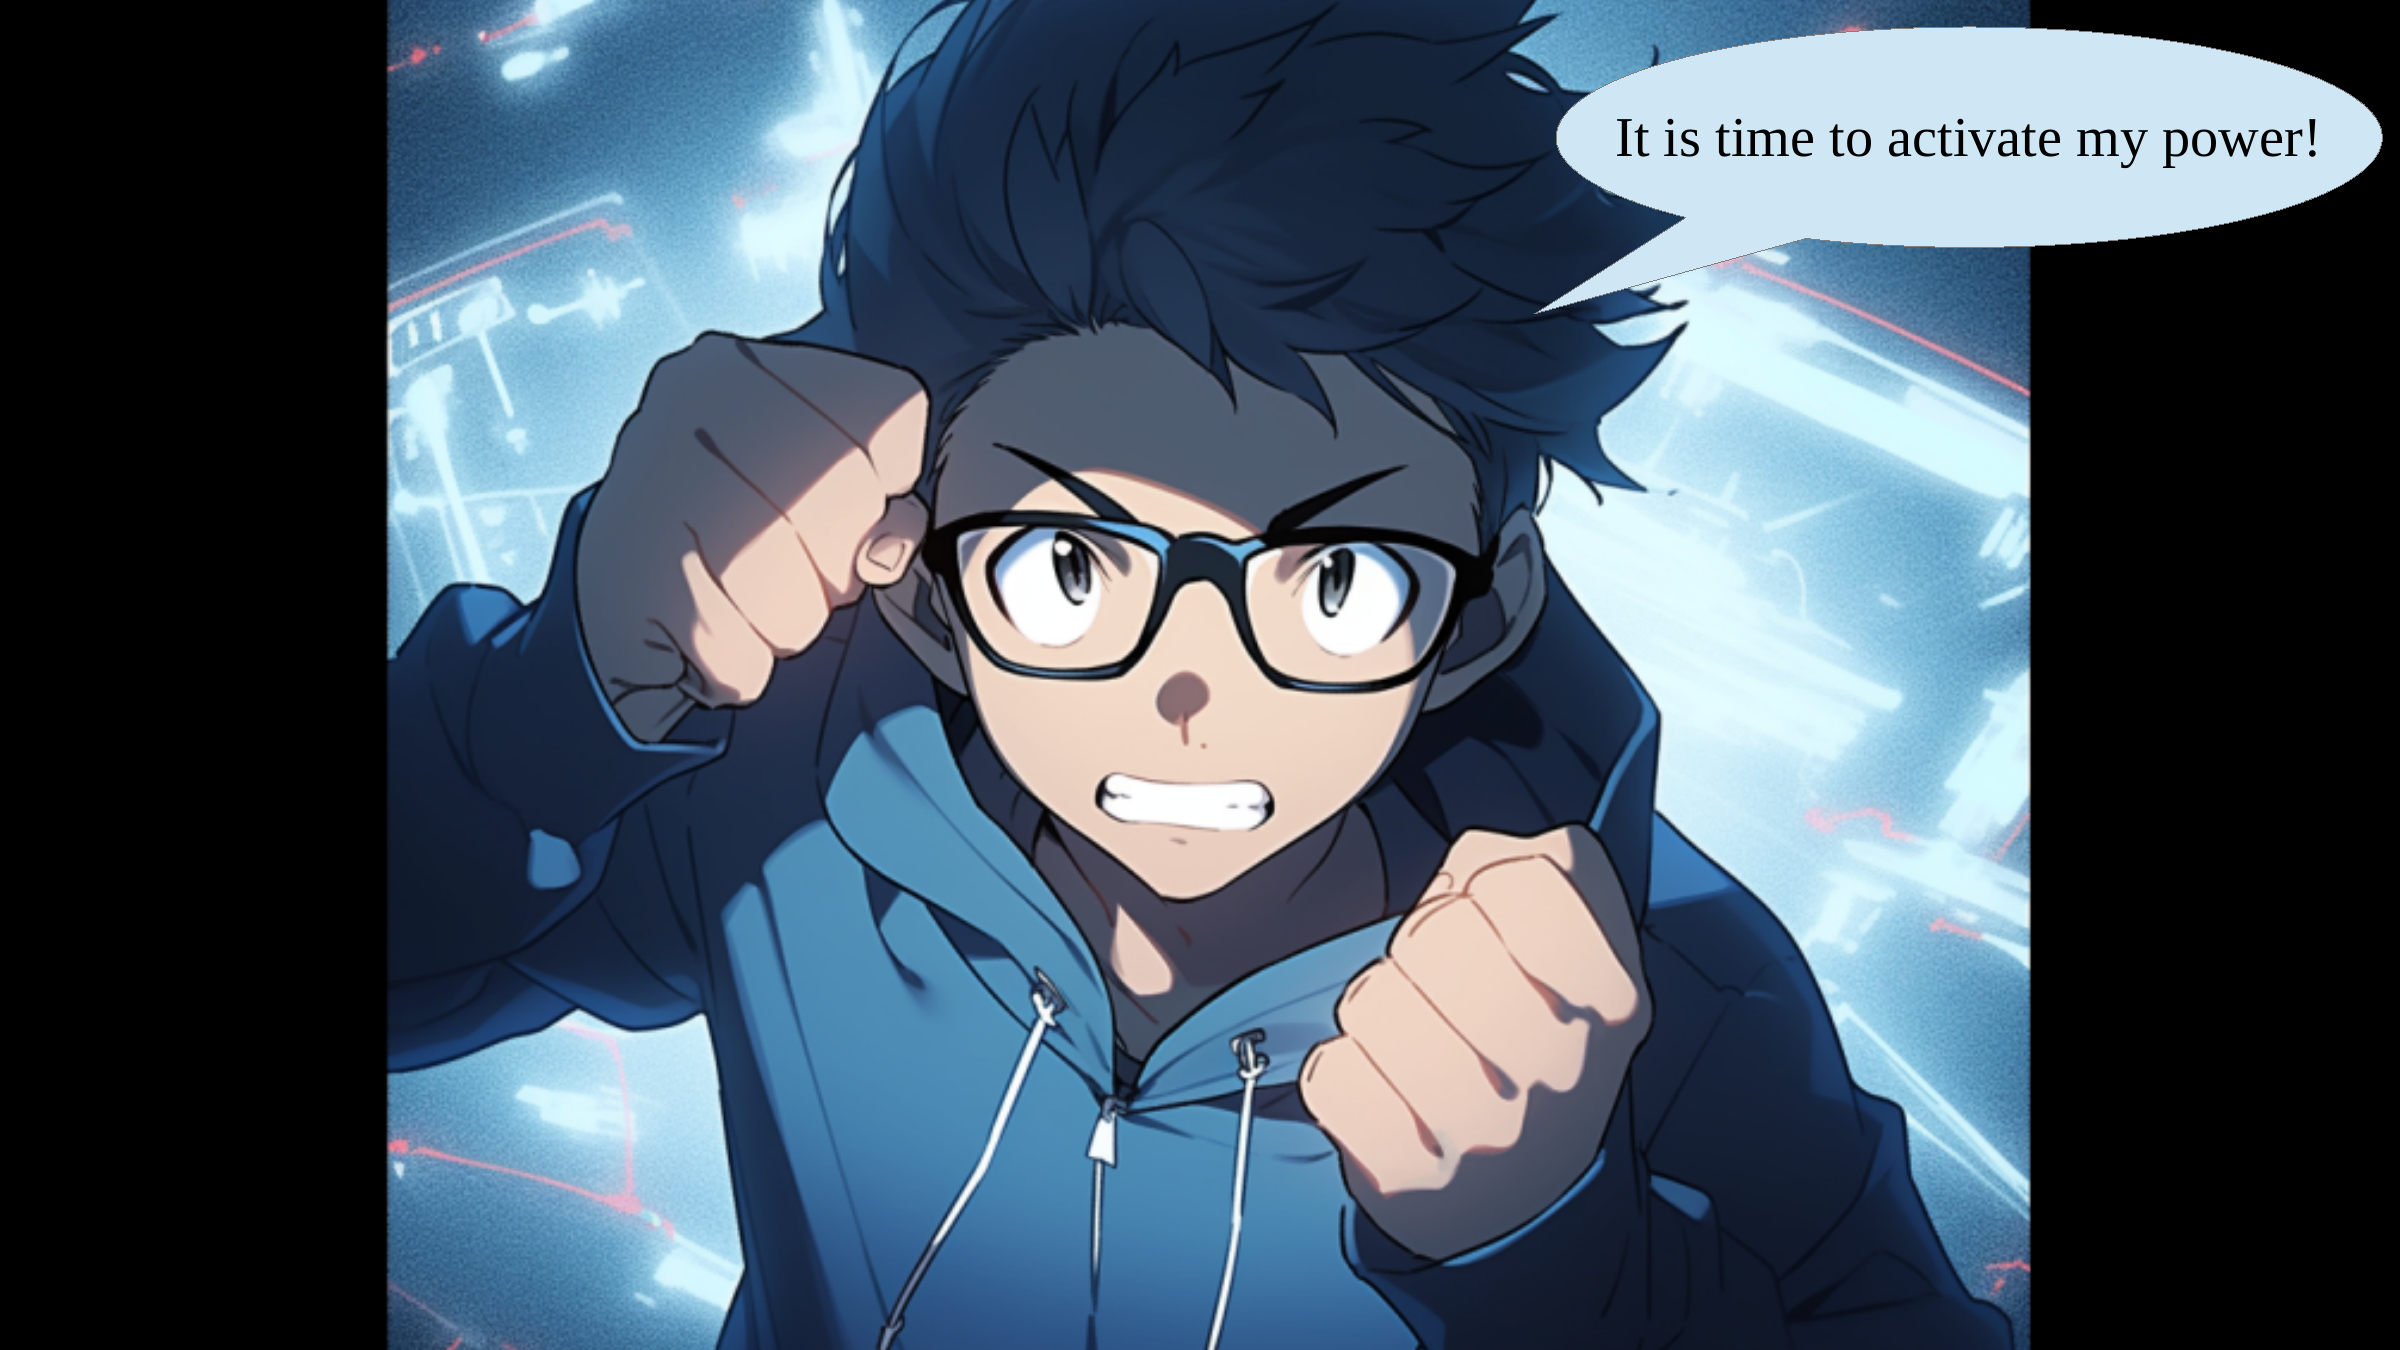

It is time to activate my power!